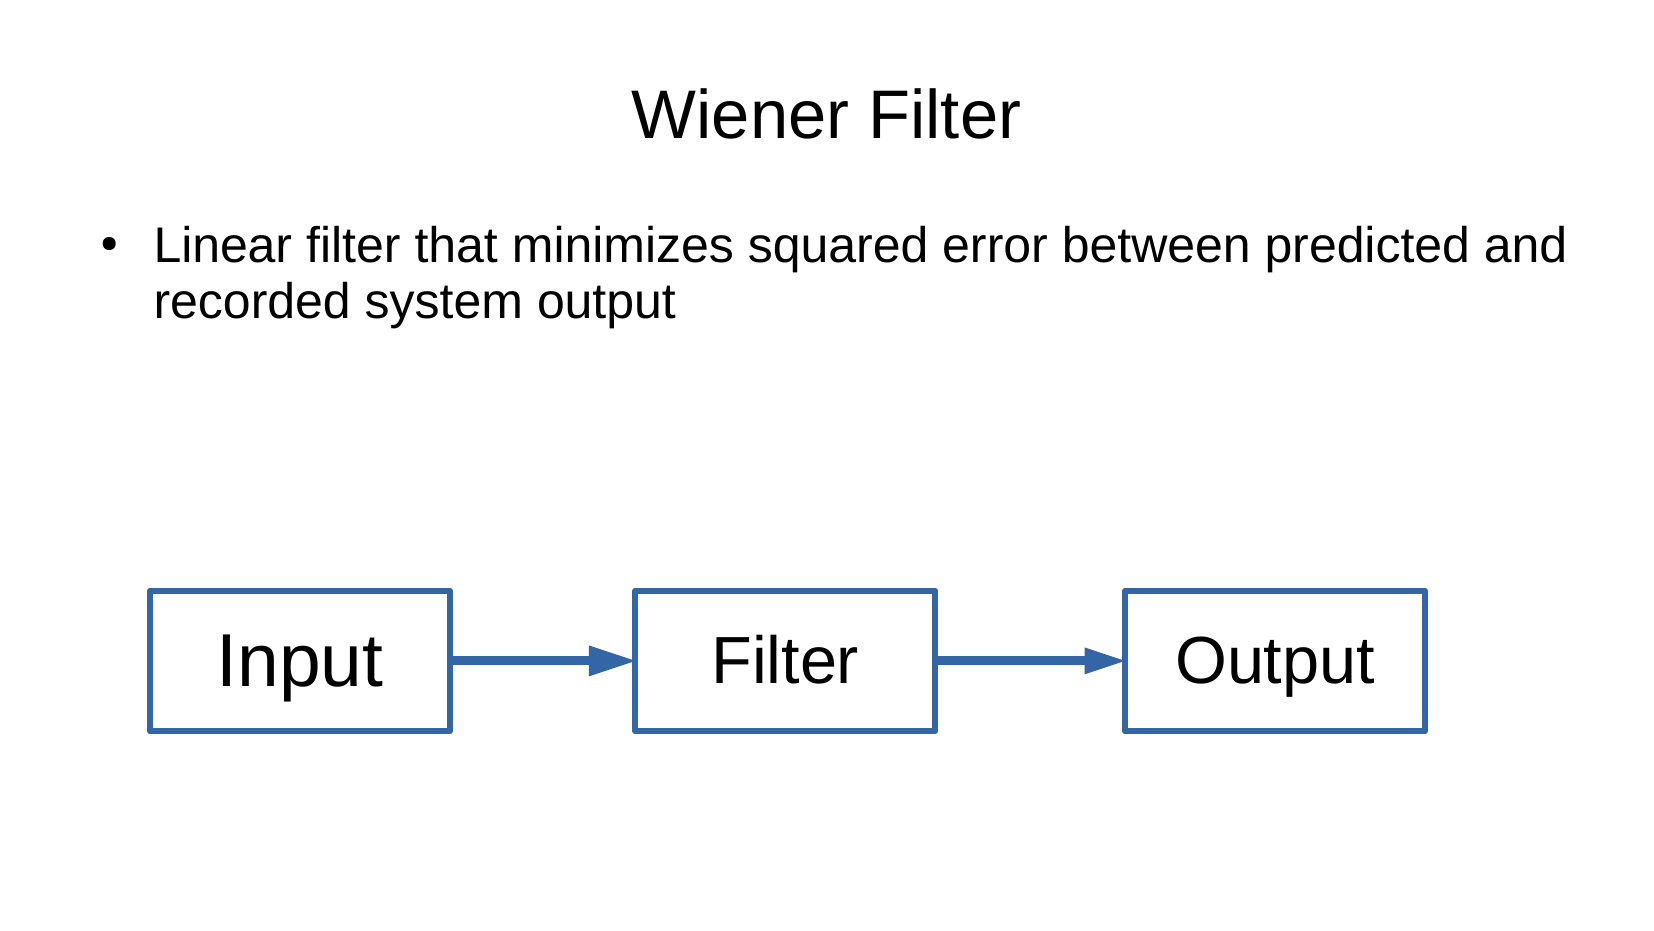

# Wiener Filter
Linear filter that minimizes squared error between predicted and recorded system output
Input
Filter
Output